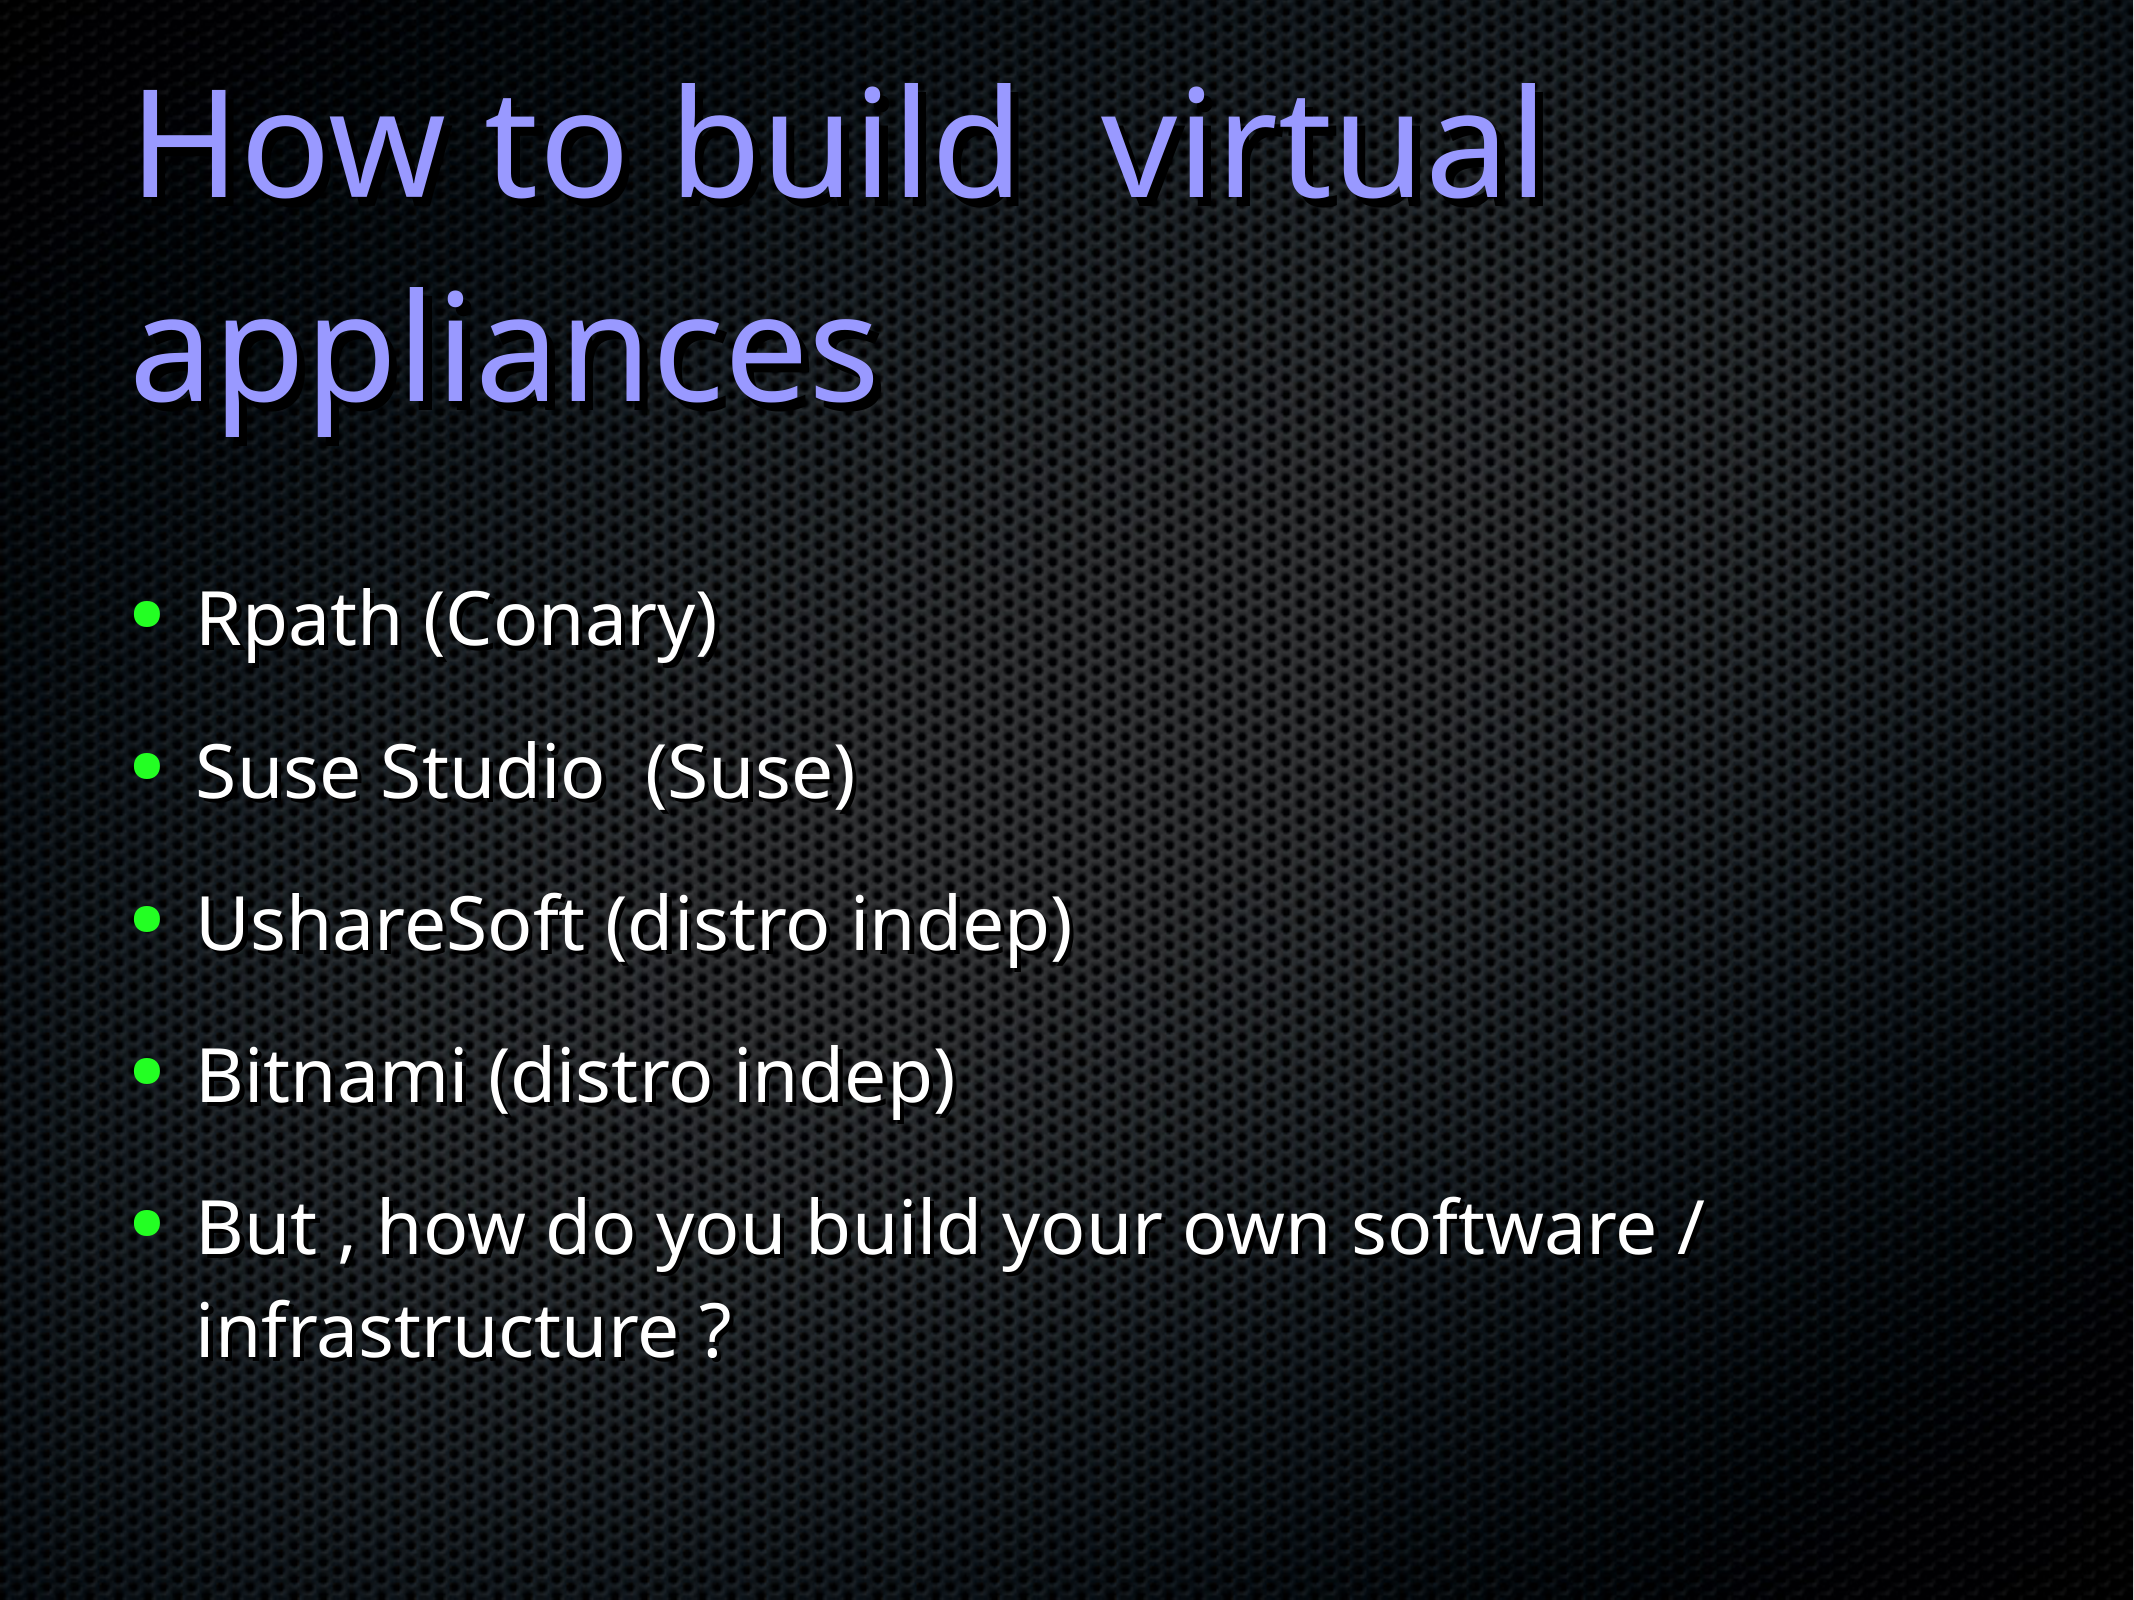

# How to build virtual appliances
Rpath (Conary)
Suse Studio (Suse)
UshareSoft (distro indep)
Bitnami (distro indep)
But , how do you build your own software / infrastructure ?